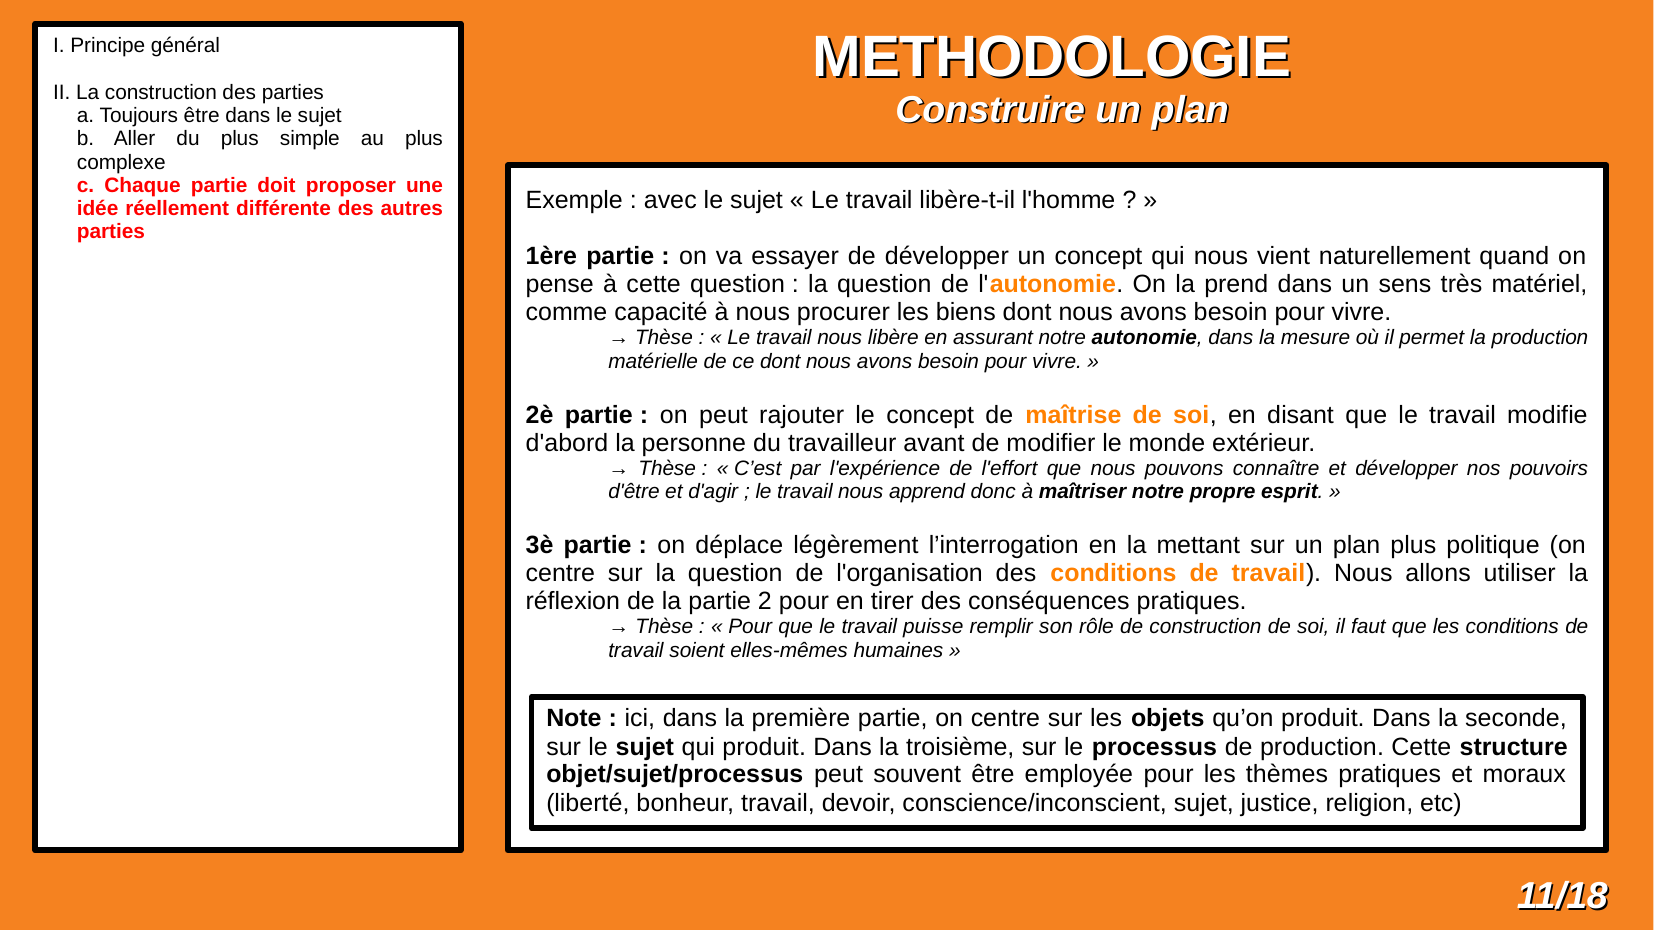

METHODOLOGIE
 Construire un plan
I. Principe général
II. La construction des parties
a. Toujours être dans le sujet
b. Aller du plus simple au plus complexe
c. Chaque partie doit proposer une idée réellement différente des autres parties
Exemple : avec le sujet « Le travail libère-t-il l'homme ? »
1ère partie : on va essayer de développer un concept qui nous vient naturellement quand on pense à cette question : la question de l'autonomie. On la prend dans un sens très matériel, comme capacité à nous procurer les biens dont nous avons besoin pour vivre.
→ Thèse : « Le travail nous libère en assurant notre autonomie, dans la mesure où il permet la production matérielle de ce dont nous avons besoin pour vivre. »
2è partie : on peut rajouter le concept de maîtrise de soi, en disant que le travail modifie d'abord la personne du travailleur avant de modifier le monde extérieur.
→ Thèse : « C’est par l'expérience de l'effort que nous pouvons connaître et développer nos pouvoirs d'être et d'agir ; le travail nous apprend donc à maîtriser notre propre esprit. »
3è partie : on déplace légèrement l’interrogation en la mettant sur un plan plus politique (on centre sur la question de l'organisation des conditions de travail). Nous allons utiliser la réflexion de la partie 2 pour en tirer des conséquences pratiques.
→ Thèse : « Pour que le travail puisse remplir son rôle de construction de soi, il faut que les conditions de travail soient elles-mêmes humaines »
Note : ici, dans la première partie, on centre sur les objets qu’on produit. Dans la seconde, sur le sujet qui produit. Dans la troisième, sur le processus de production. Cette structure objet/sujet/processus peut souvent être employée pour les thèmes pratiques et moraux (liberté, bonheur, travail, devoir, conscience/inconscient, sujet, justice, religion, etc)